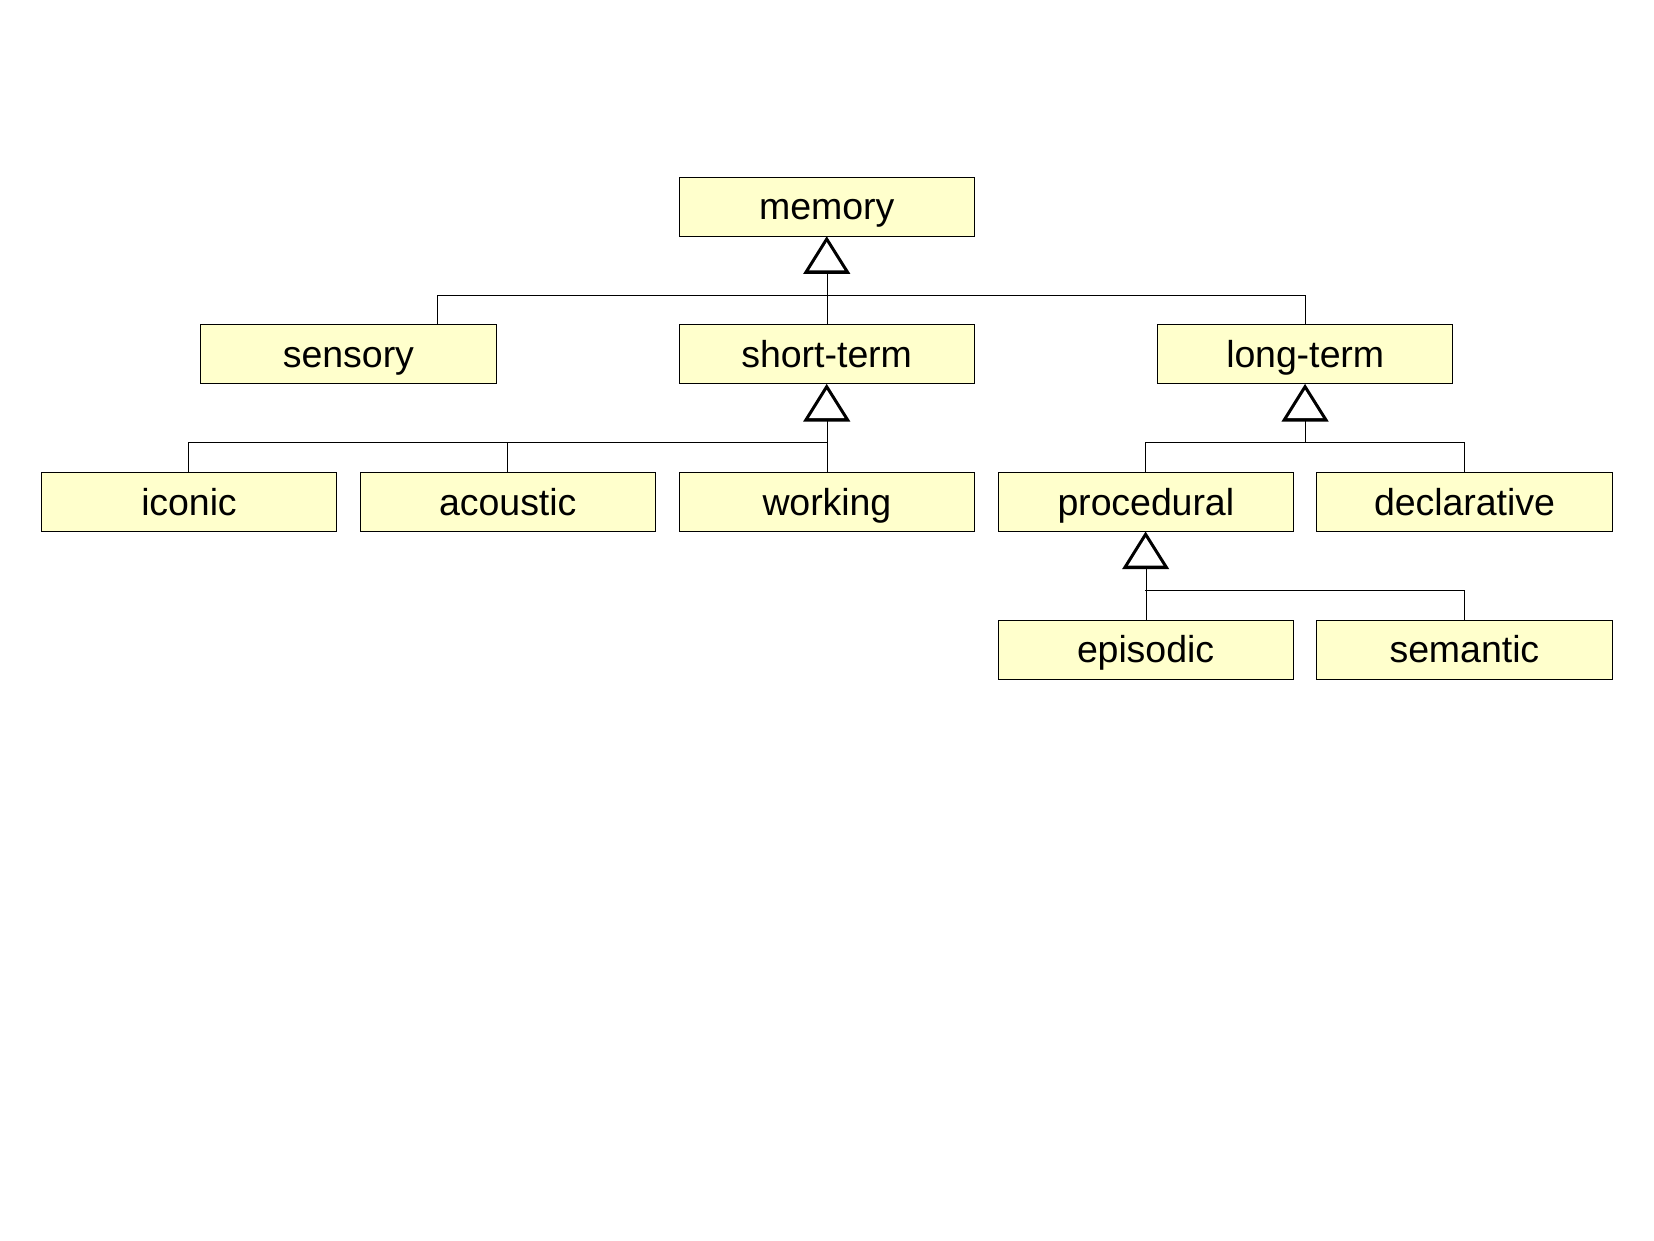

memory
sensory
short-term
long-term
iconic
acoustic
working
procedural
declarative
episodic
semantic